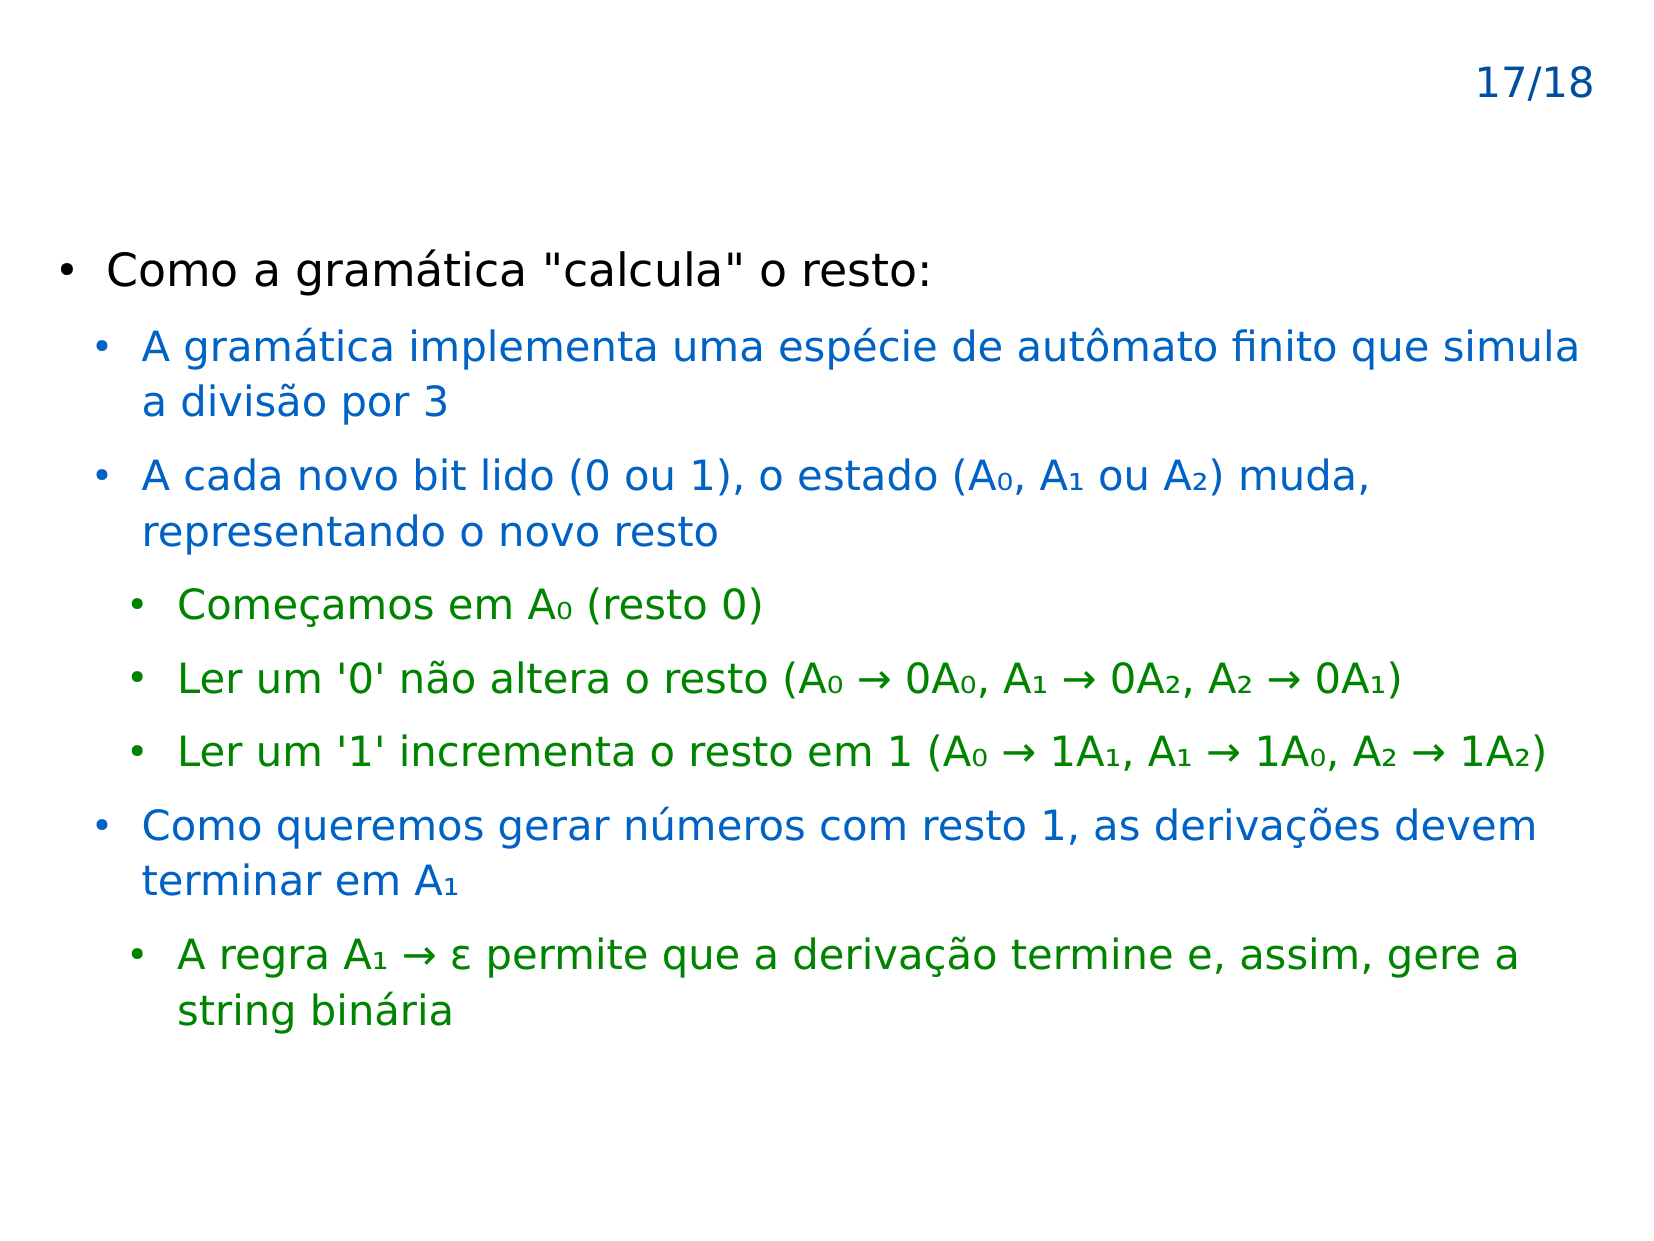

#
17
Como a gramática "calcula" o resto:
A gramática implementa uma espécie de autômato finito que simula a divisão por 3
A cada novo bit lido (0 ou 1), o estado (A₀, A₁ ou A₂) muda, representando o novo resto
Começamos em A₀ (resto 0)
Ler um '0' não altera o resto (A₀ → 0A₀, A₁ → 0A₂, A₂ → 0A₁)
Ler um '1' incrementa o resto em 1 (A₀ → 1A₁, A₁ → 1A₀, A₂ → 1A₂)
Como queremos gerar números com resto 1, as derivações devem terminar em A₁
A regra A₁ → ε permite que a derivação termine e, assim, gere a string binária